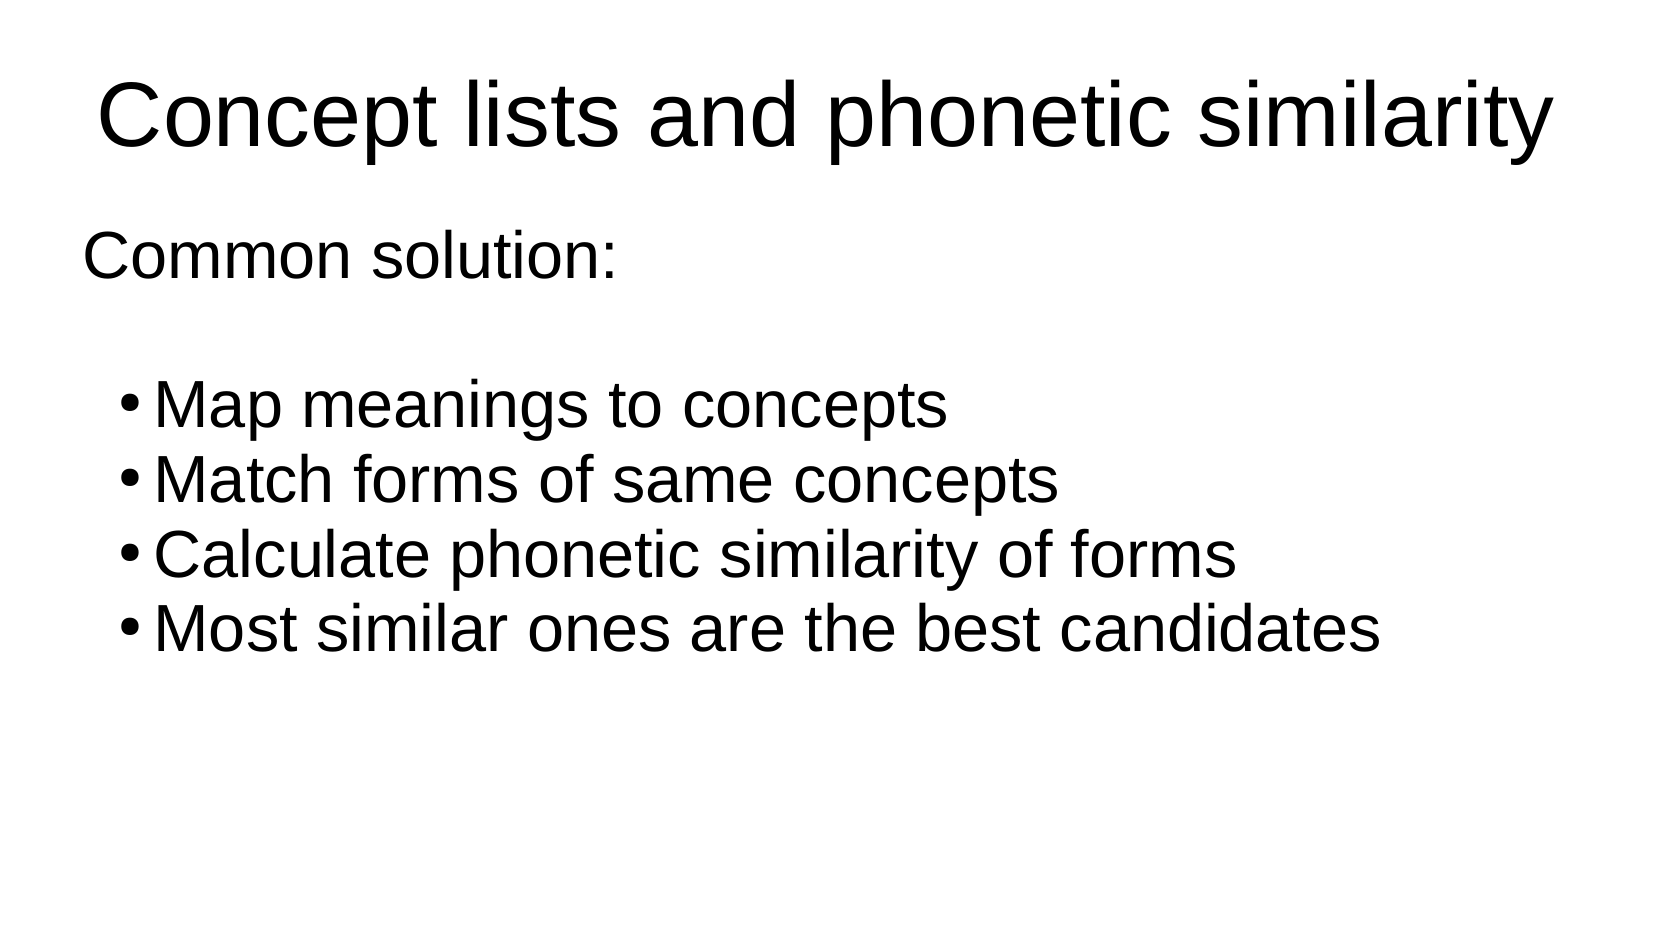

# Concept lists and phonetic similarity
Common solution:
Map meanings to concepts
Match forms of same concepts
Calculate phonetic similarity of forms
Most similar ones are the best candidates